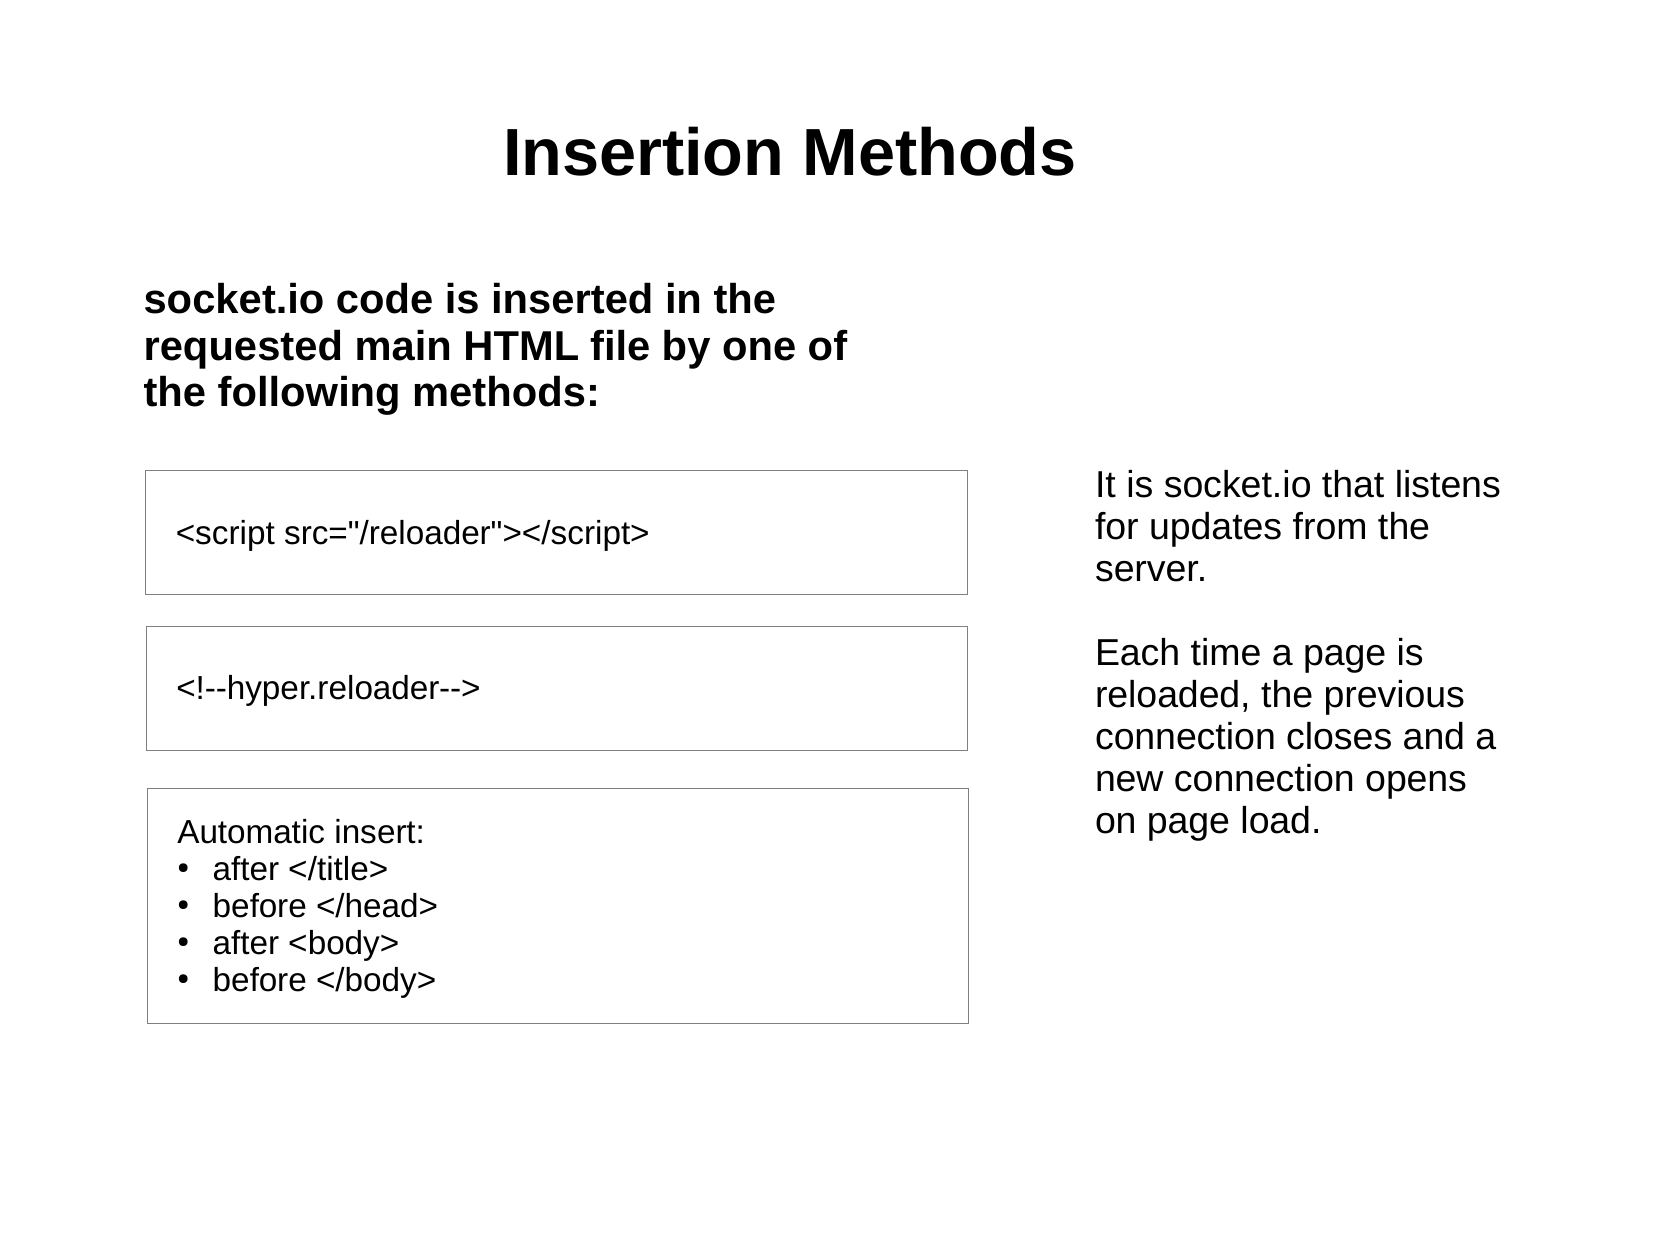

Insertion Methods
socket.io code is inserted in the requested main HTML file by one of the following methods:
It is socket.io that listens for updates from the server.
Each time a page is reloaded, the previous connection closes and a new connection opens on page load.
<script src="/reloader"></script>
<!--hyper.reloader-->
Automatic insert:
after </title>
before </head>
after <body>
before </body>